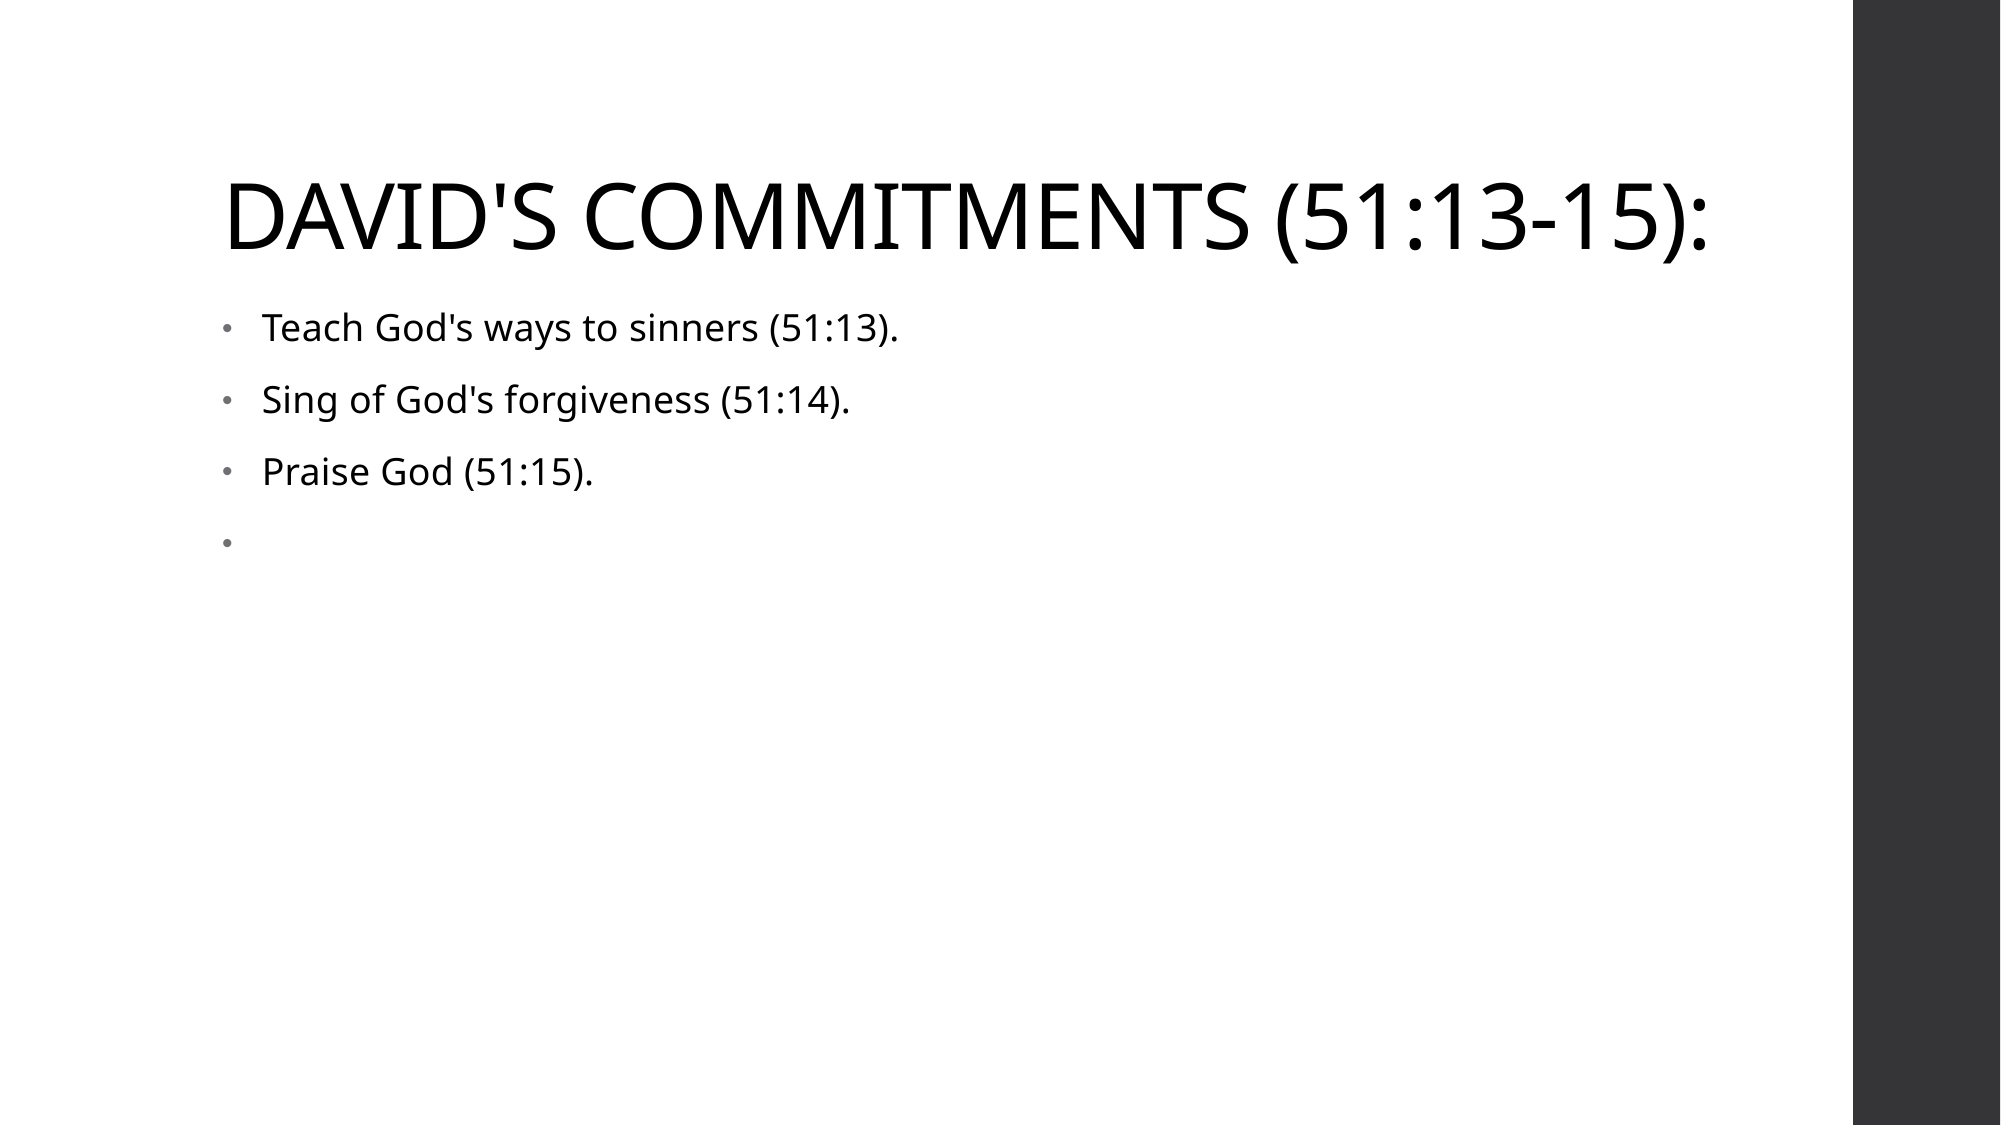

# DAVID'S COMMITMENTS (51:13-15):
 Teach God's ways to sinners (51:13).
 Sing of God's forgiveness (51:14).
 Praise God (51:15).